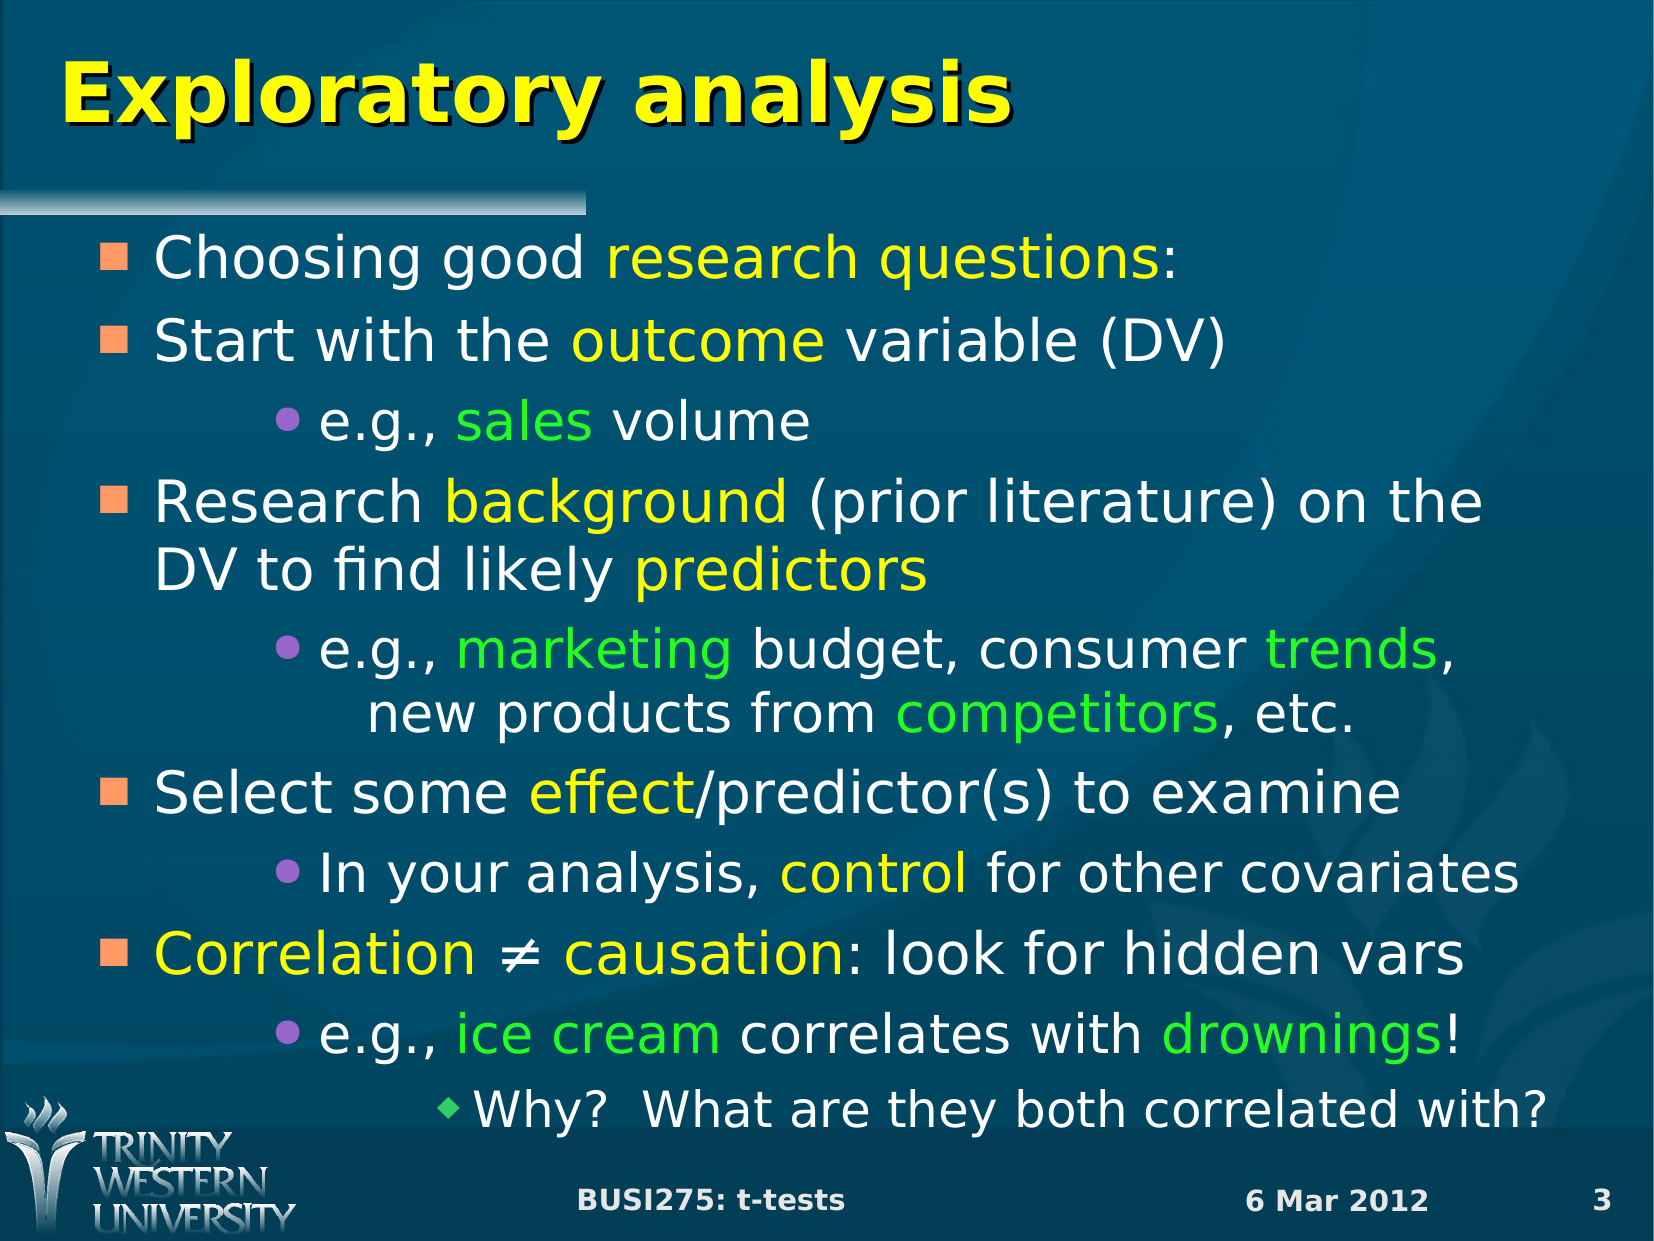

# Exploratory analysis
Choosing good research questions:
Start with the outcome variable (DV)
e.g., sales volume
Research background (prior literature) on the DV to find likely predictors
e.g., marketing budget, consumer trends, new products from competitors, etc.
Select some effect/predictor(s) to examine
In your analysis, control for other covariates
Correlation ≠ causation: look for hidden vars
e.g., ice cream correlates with drownings!
Why? What are they both correlated with?
BUSI275: t-tests
6 Mar 2012
3